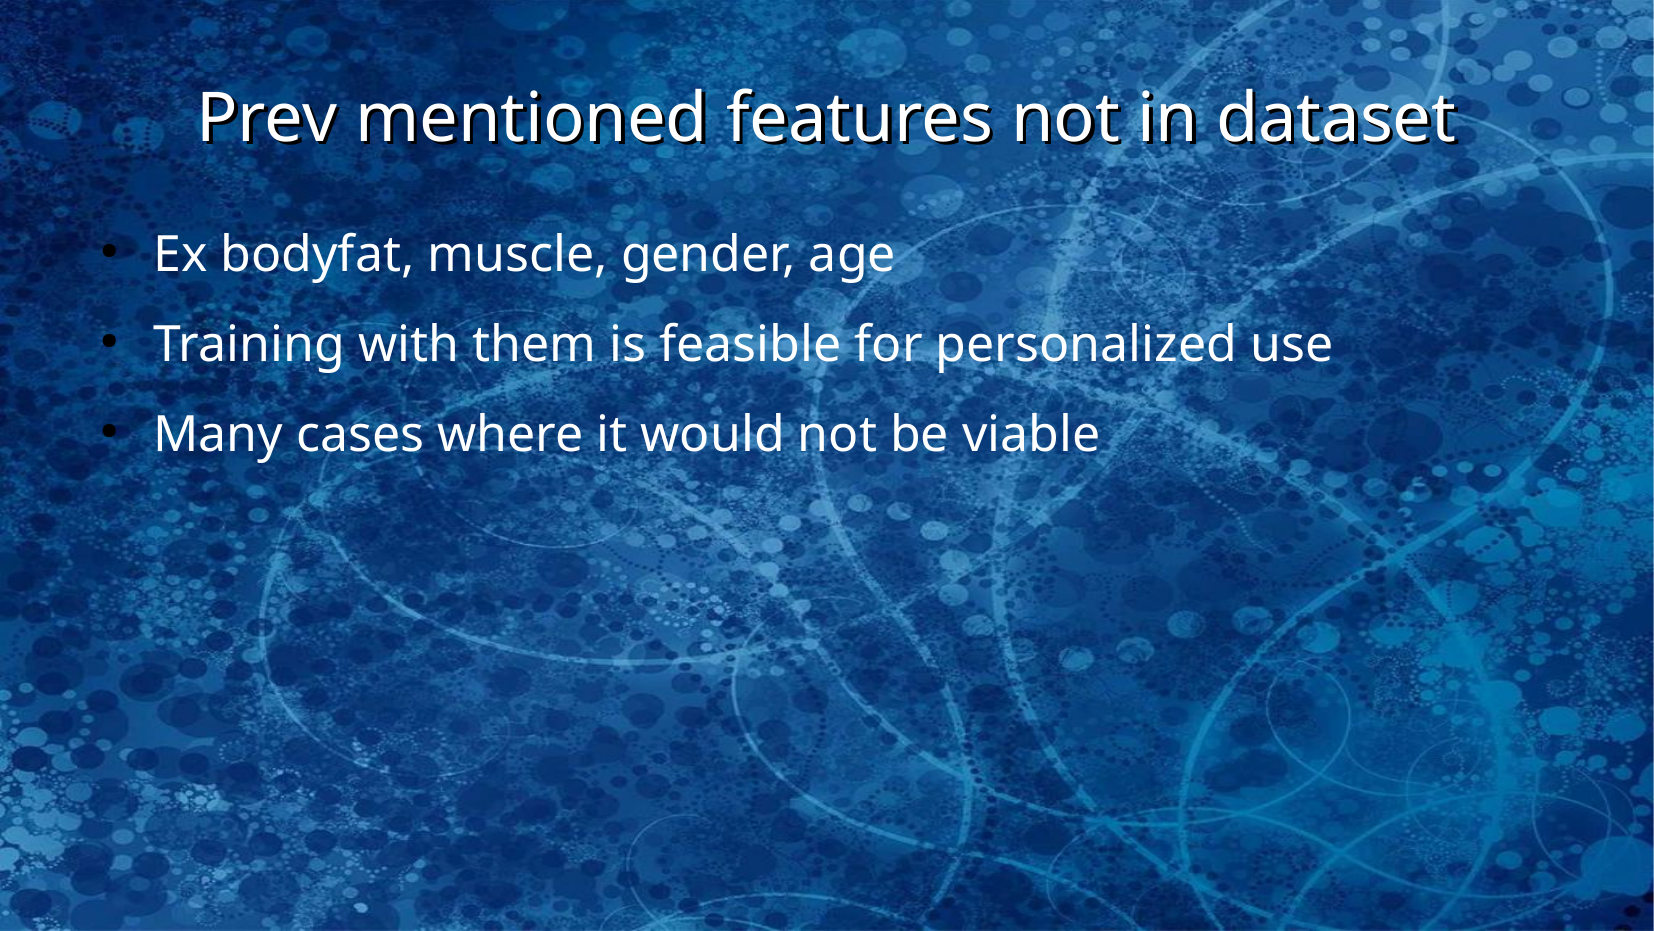

# Prev mentioned features not in dataset
Ex bodyfat, muscle, gender, age
Training with them is feasible for personalized use
Many cases where it would not be viable